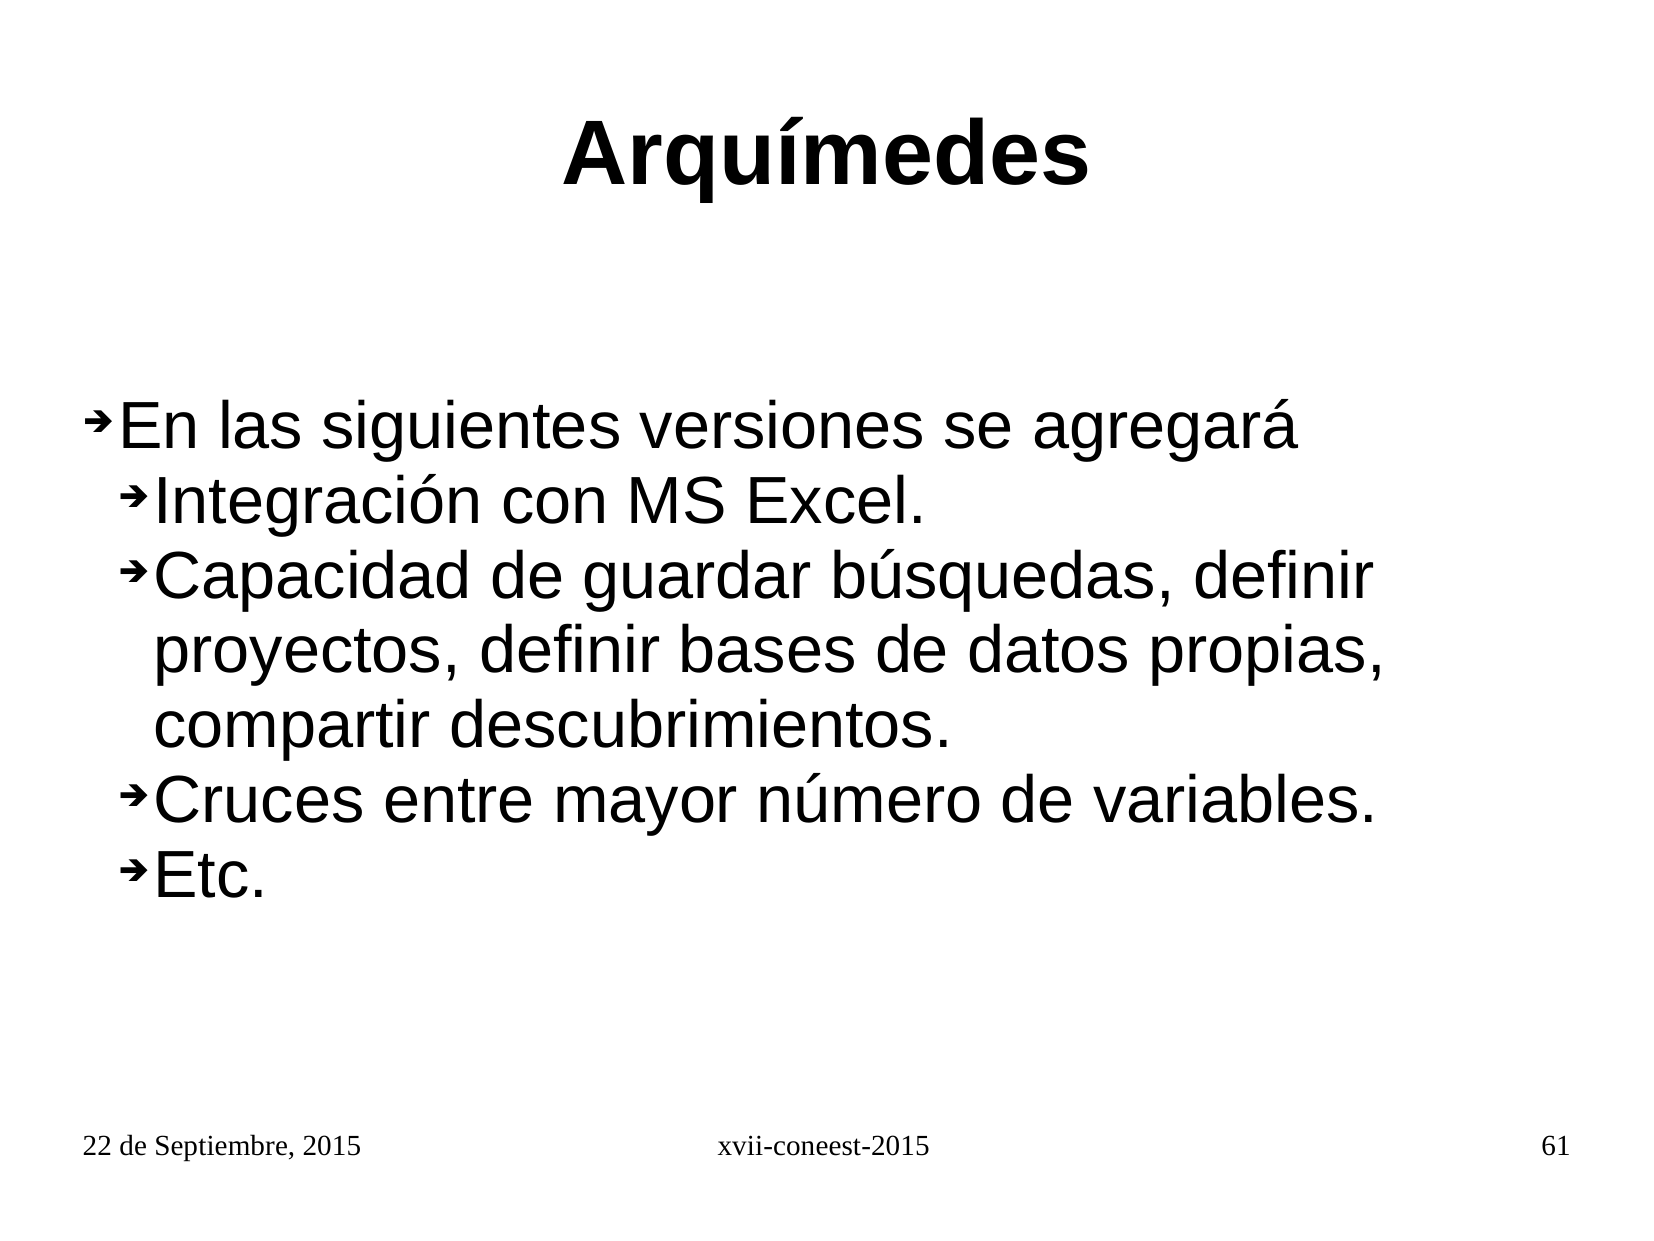

# Arquímedes
En las siguientes versiones se agregará
Integración con MS Excel.
Capacidad de guardar búsquedas, definir proyectos, definir bases de datos propias, compartir descubrimientos.
Cruces entre mayor número de variables.
Etc.
22 de Septiembre, 2015
xvii-coneest-2015
61